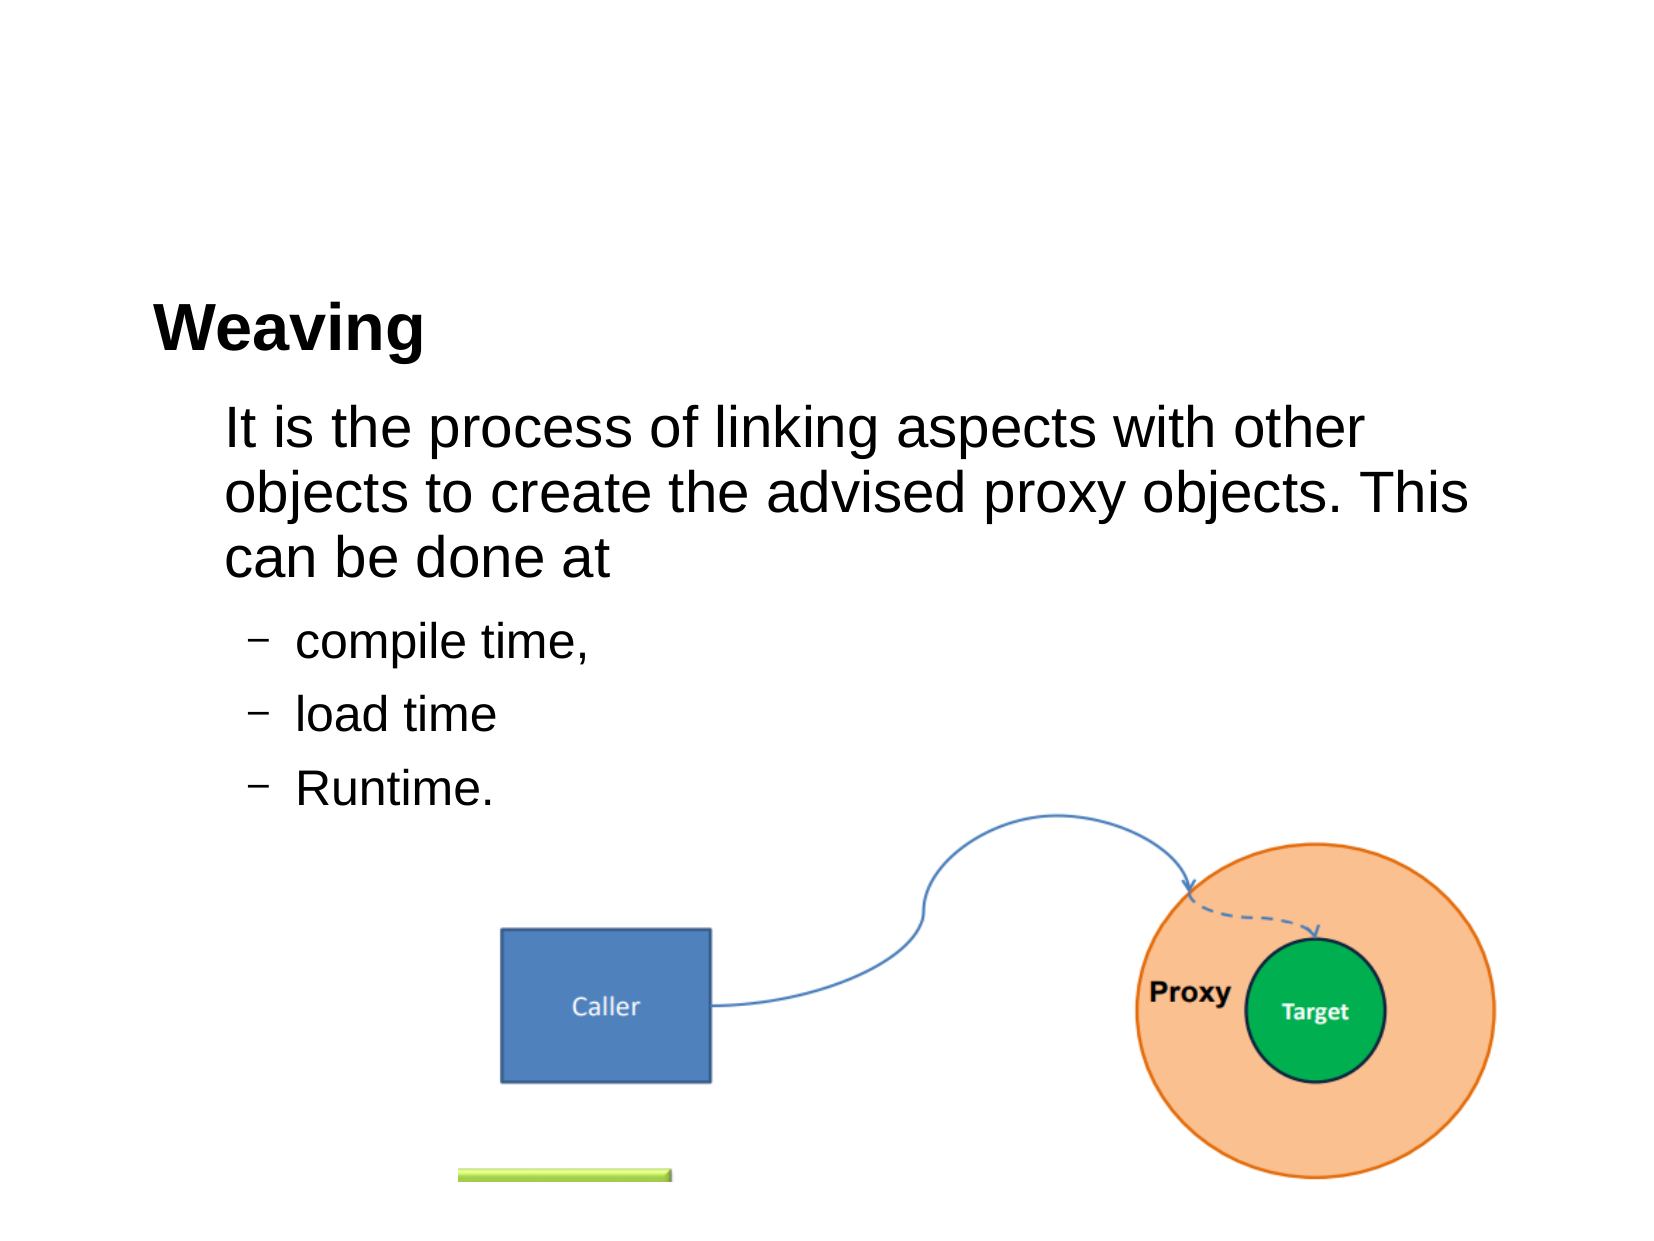

#
Weaving
It is the process of linking aspects with other 	 objects to create the advised proxy objects. This can be done at
compile time,
load time
Runtime.